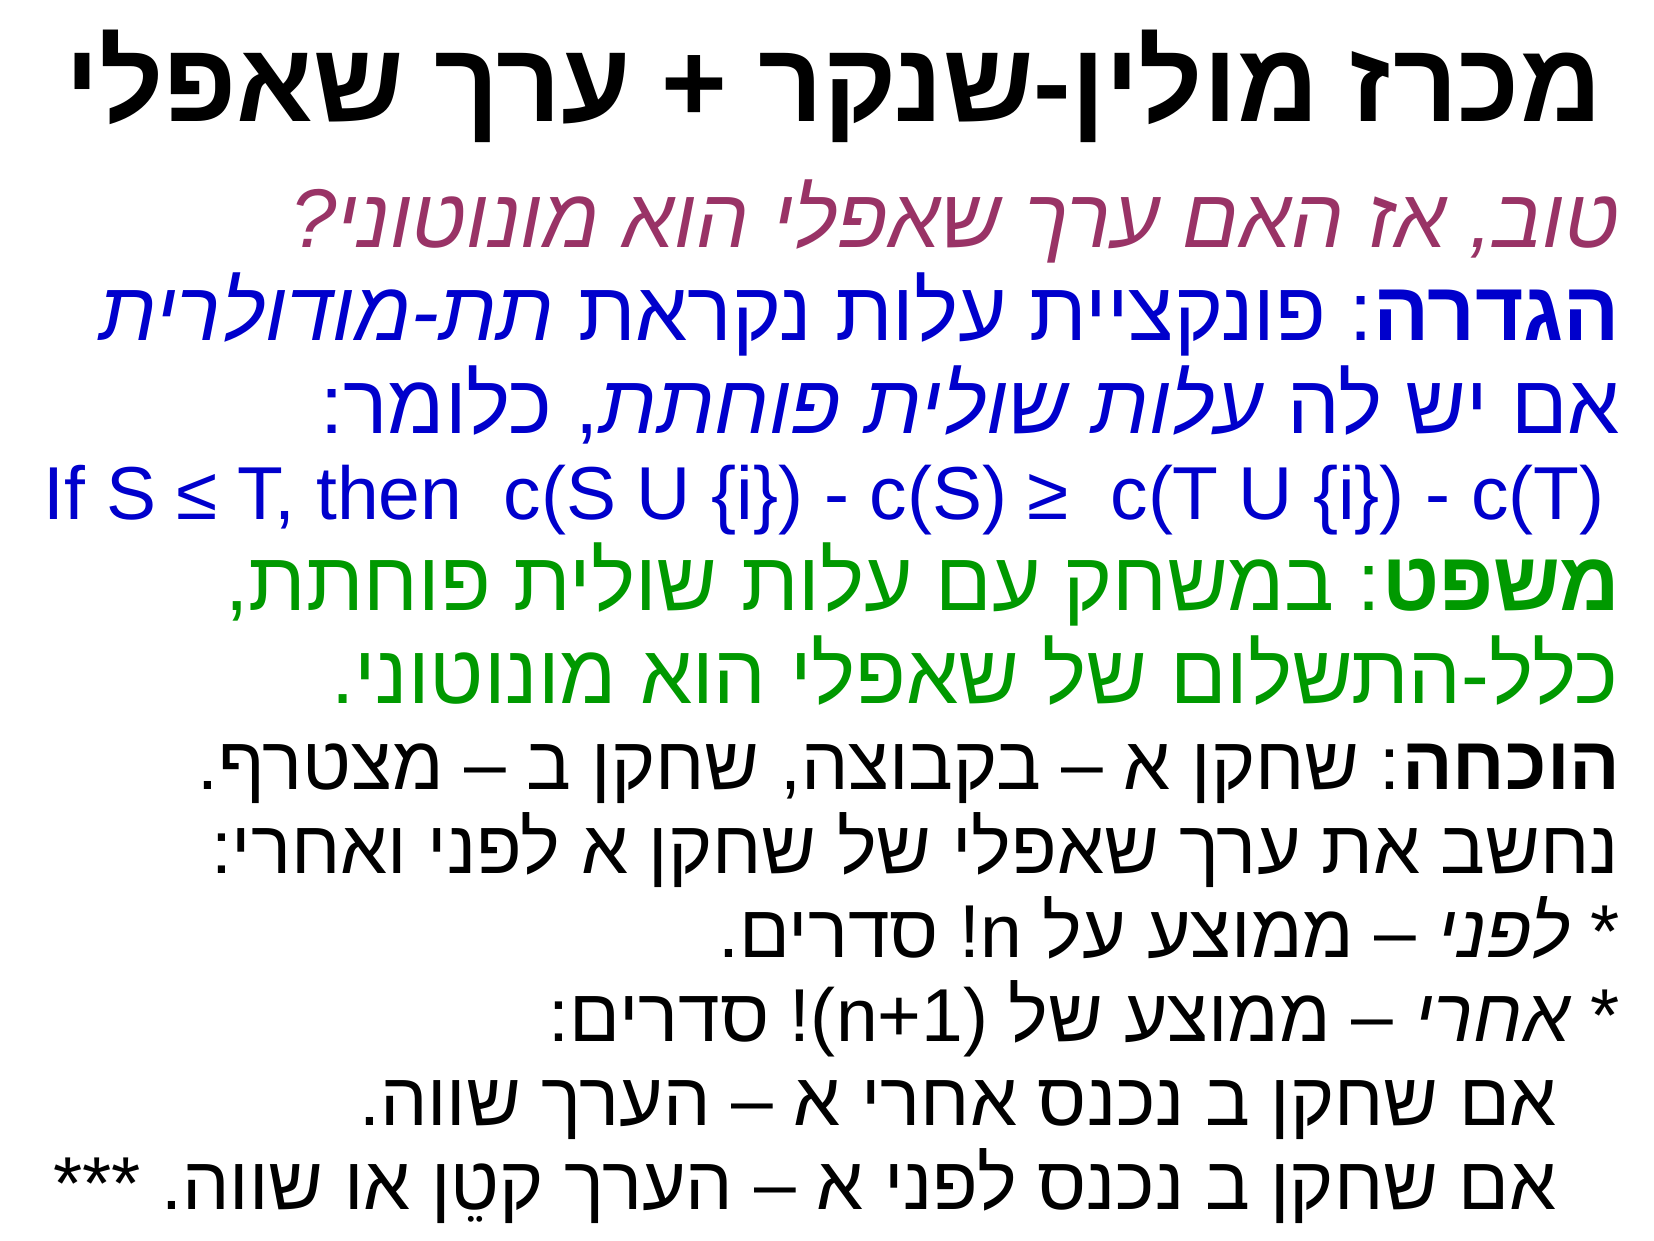

# מכרז מולין-שנקר + ערך שאפלי
טוב, אז האם ערך שאפלי הוא מונוטוני?
הגדרה: פונקציית עלות נקראת תת-מודולרית אם יש לה עלות שולית פוחתת, כלומר:
If S ≤ T, then c(S U {i}) - c(S) ≥ c(‎T U {i}) - c(T)
משפט: במשחק עם עלות שולית פוחתת, כלל-התשלום של שאפלי הוא מונוטוני.
הוכחה: שחקן א – בקבוצה, שחקן ב – מצטרף.
נחשב את ערך שאפלי של שחקן א לפני ואחרי:
* לפני – ממוצע על n! סדרים.
* אחרי – ממוצע של (n+1)! סדרים:
 אם שחקן ב נכנס אחרי א – הערך שווה.
 אם שחקן ב נכנס לפני א – הערך קטֵן או שווה. ***